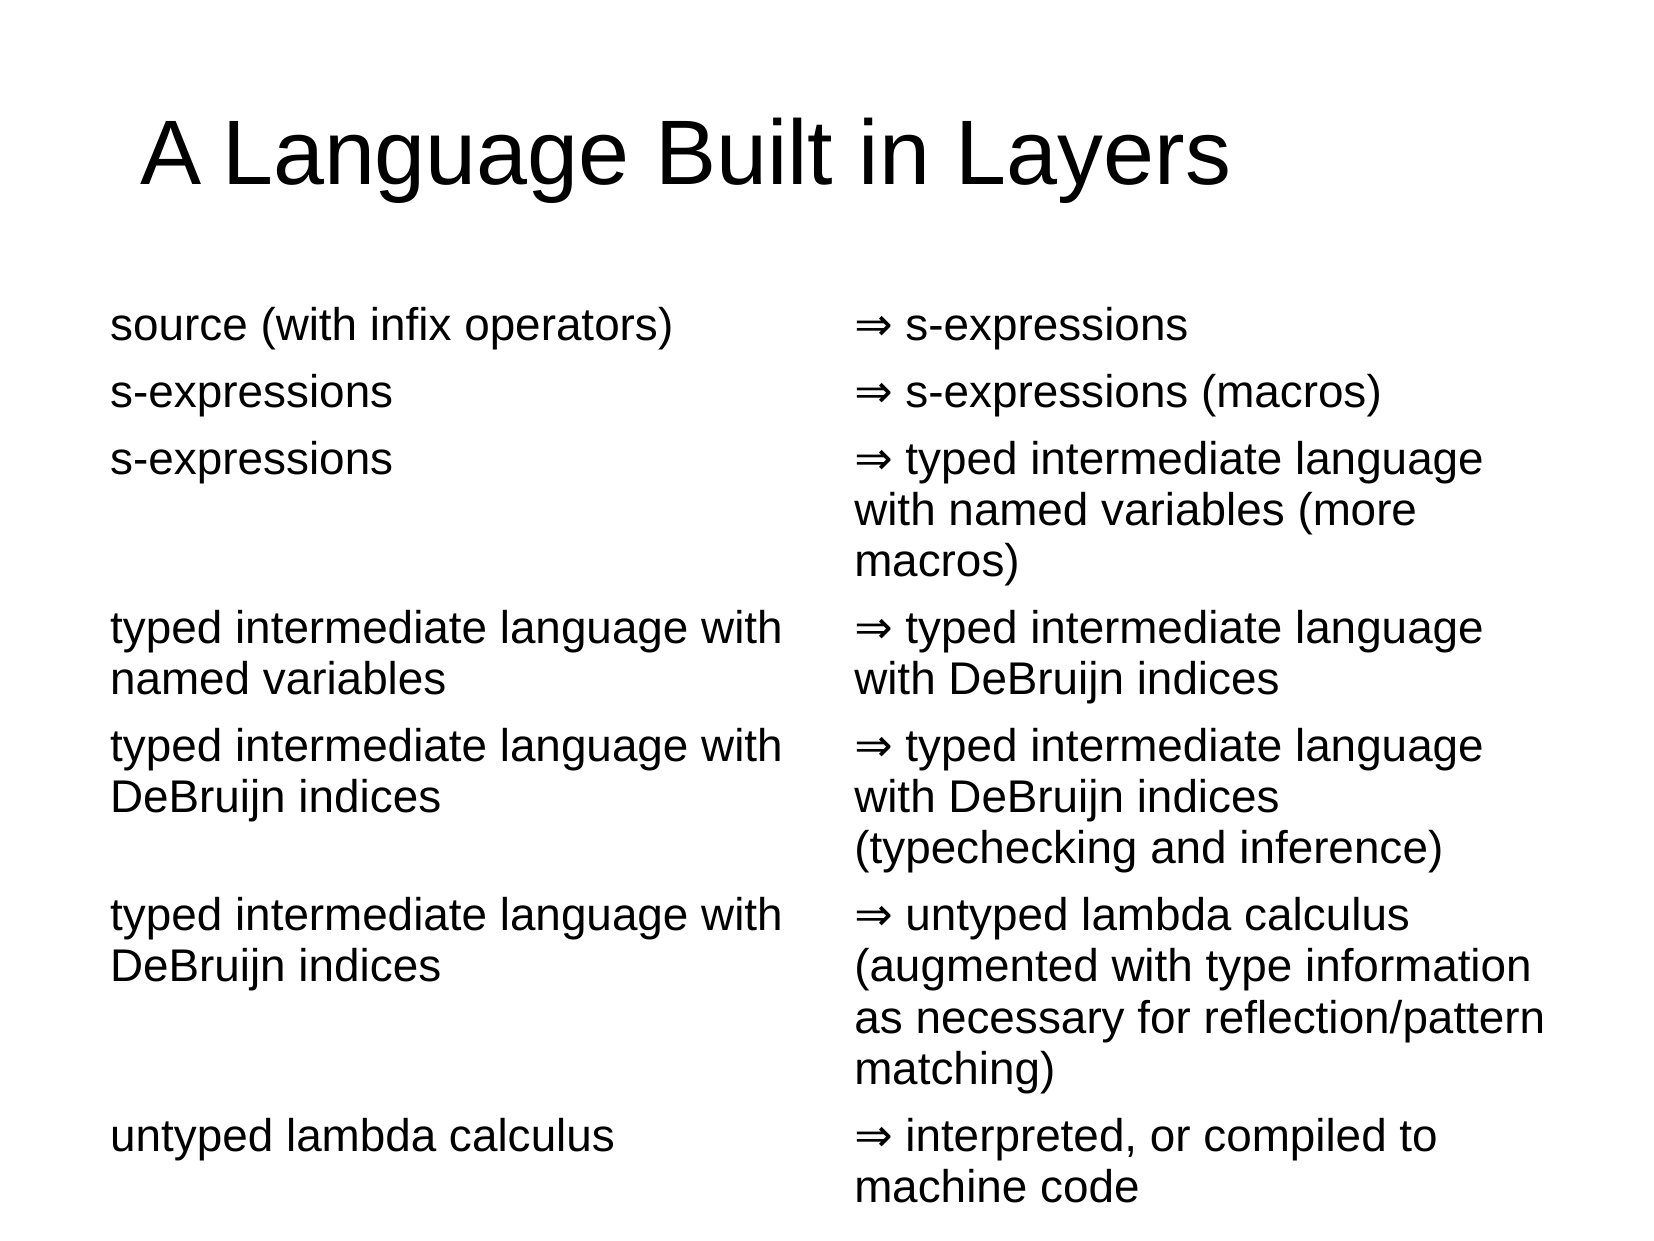

# A Language Built in Layers
| source (with infix operators) | ⇒ s-expressions |
| --- | --- |
| s-expressions | ⇒ s-expressions (macros) |
| s-expressions | ⇒ typed intermediate language with named variables (more macros) |
| typed intermediate language with named variables | ⇒ typed intermediate language with DeBruijn indices |
| typed intermediate language with DeBruijn indices | ⇒ typed intermediate language with DeBruijn indices (typechecking and inference) |
| typed intermediate language with DeBruijn indices | ⇒ untyped lambda calculus (augmented with type information as necessary for reflection/pattern matching) |
| untyped lambda calculus | ⇒ interpreted, or compiled to machine code |